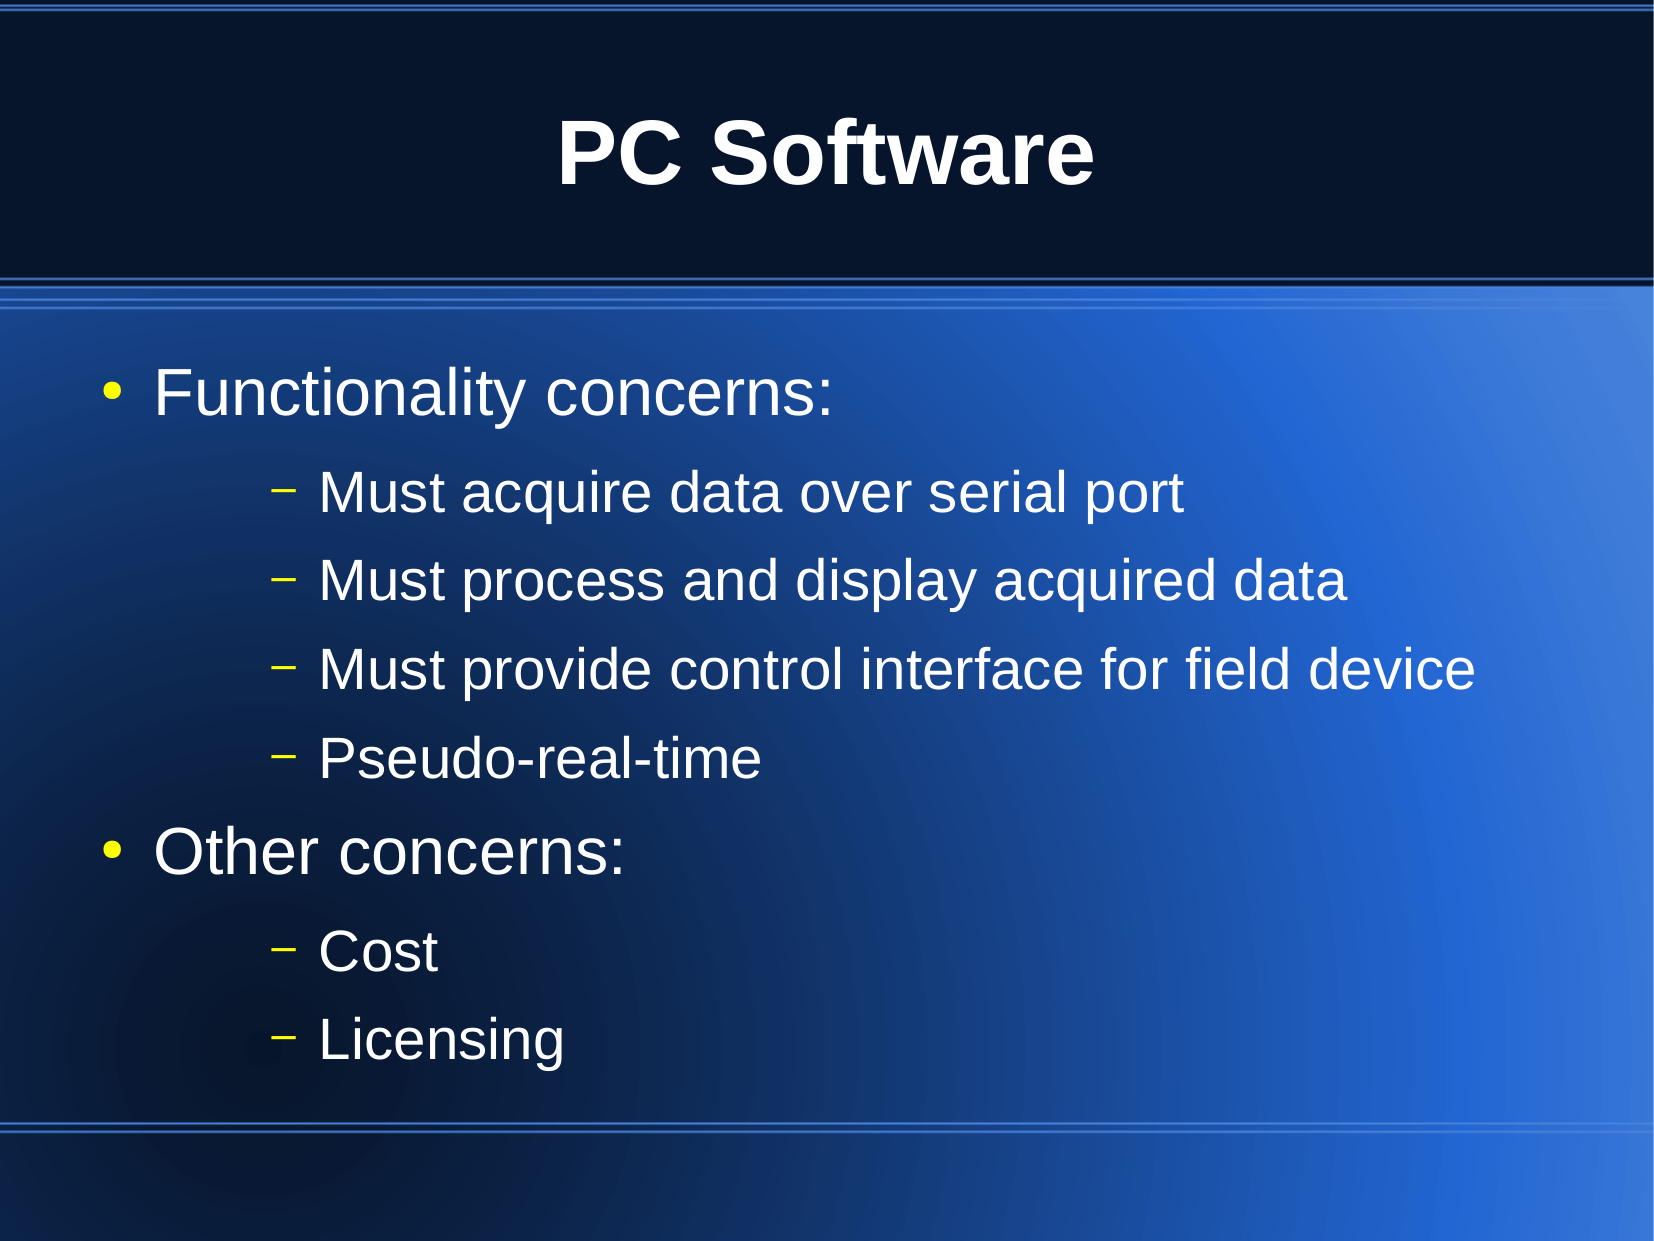

# PC Software
Functionality concerns:
Must acquire data over serial port
Must process and display acquired data
Must provide control interface for field device
Pseudo-real-time
Other concerns:
Cost
Licensing